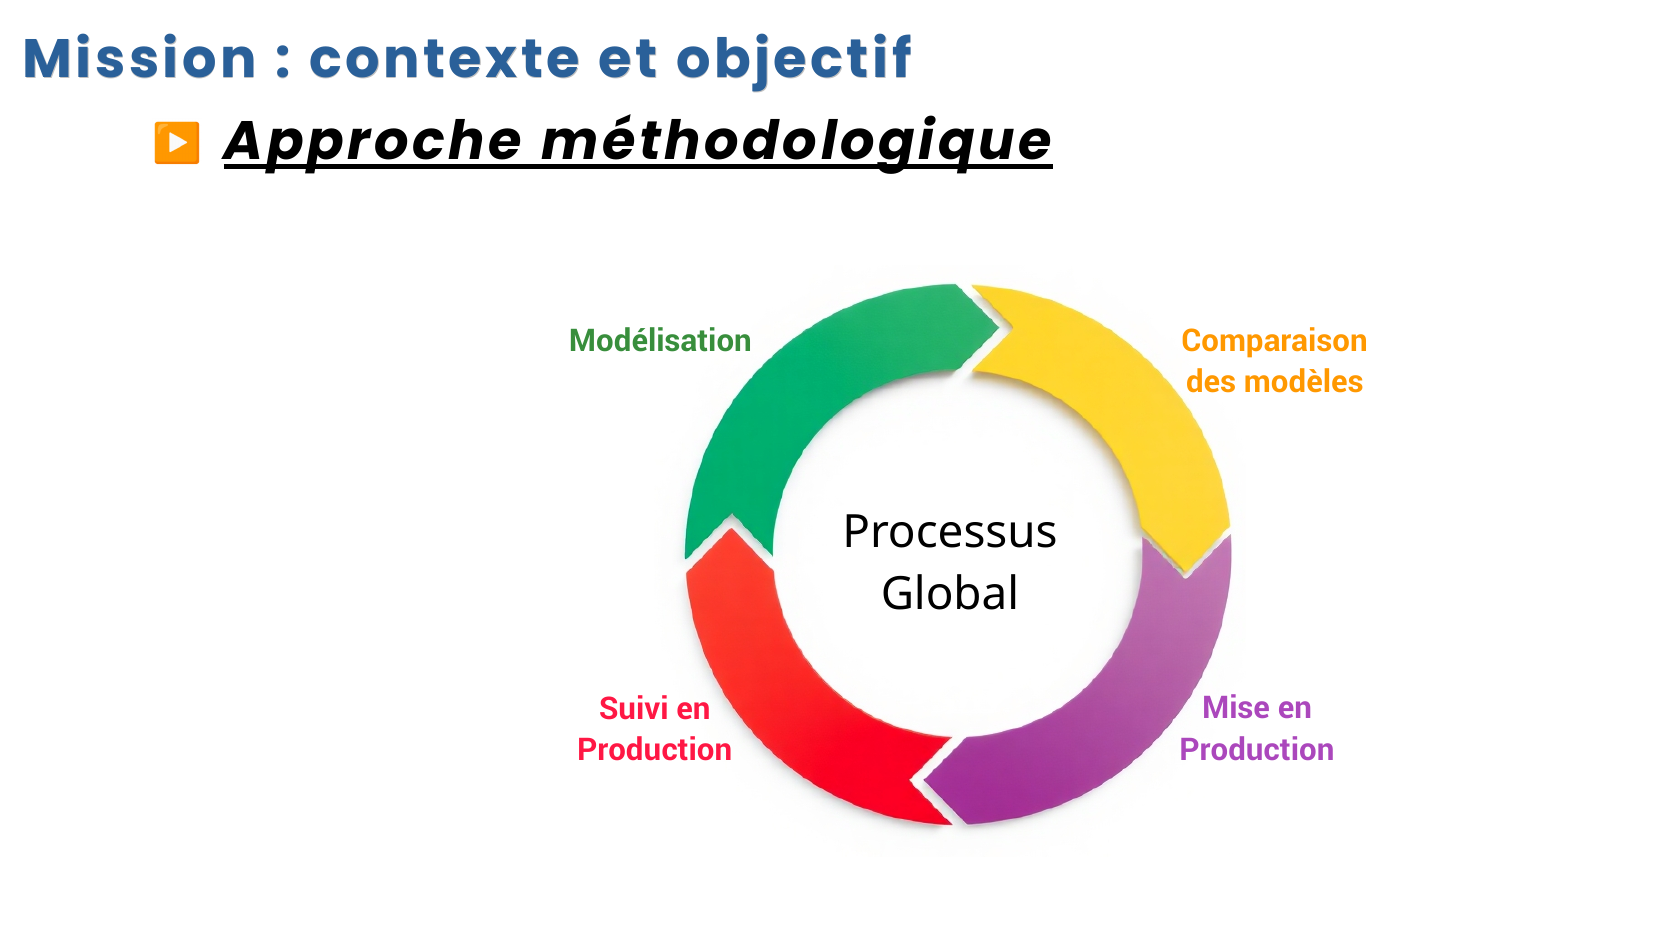

Mission : contexte et objectif
Approche méthodologique
Processus
Global
Modélisation
Comparaison des modèles
Mise en
Production
Suivi en
Production